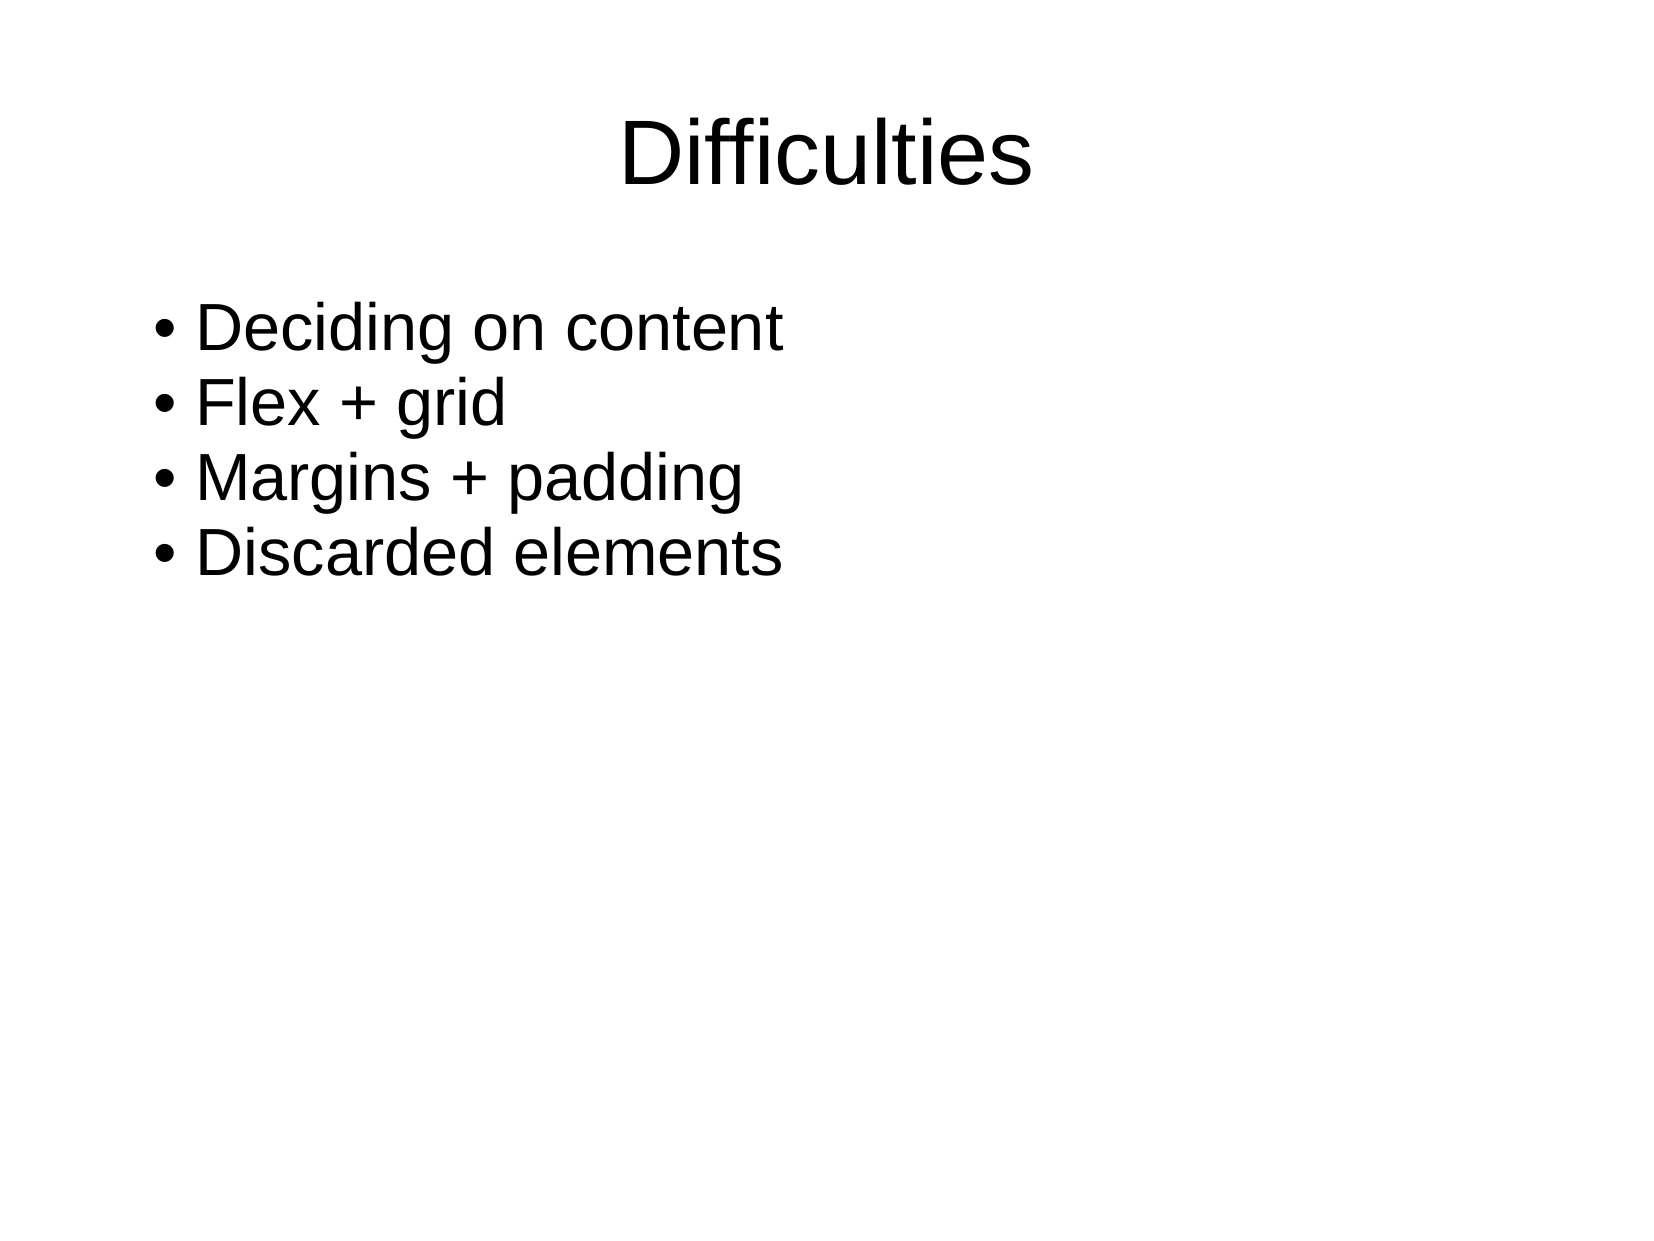

# Difficulties
• Deciding on content
• Flex + grid
• Margins + padding
• Discarded elements